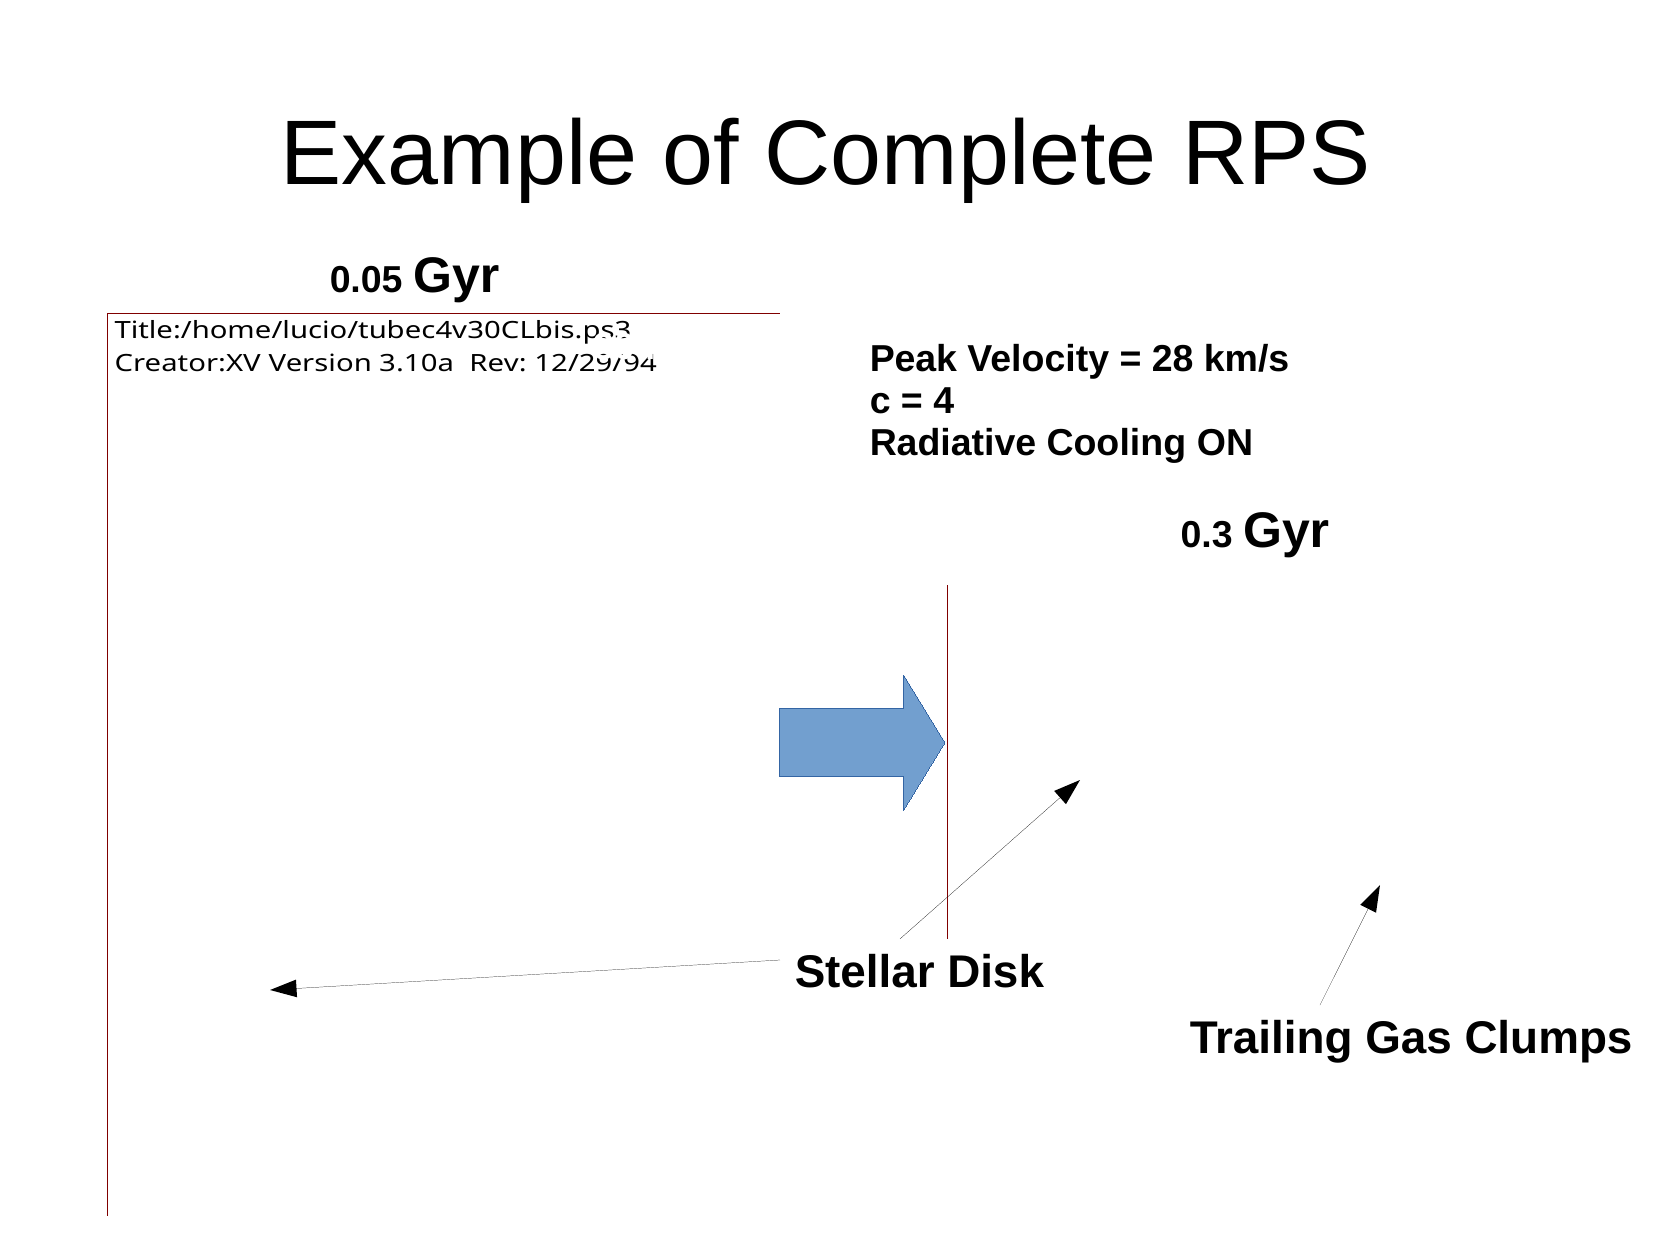

# Example of Complete RPS
0.05 Gyr
30 kpc
Peak Velocity = 28 km/s
c = 4
Radiative Cooling ON
0.3 Gyr
Stellar Disk
Trailing Gas Clumps
10 kpc